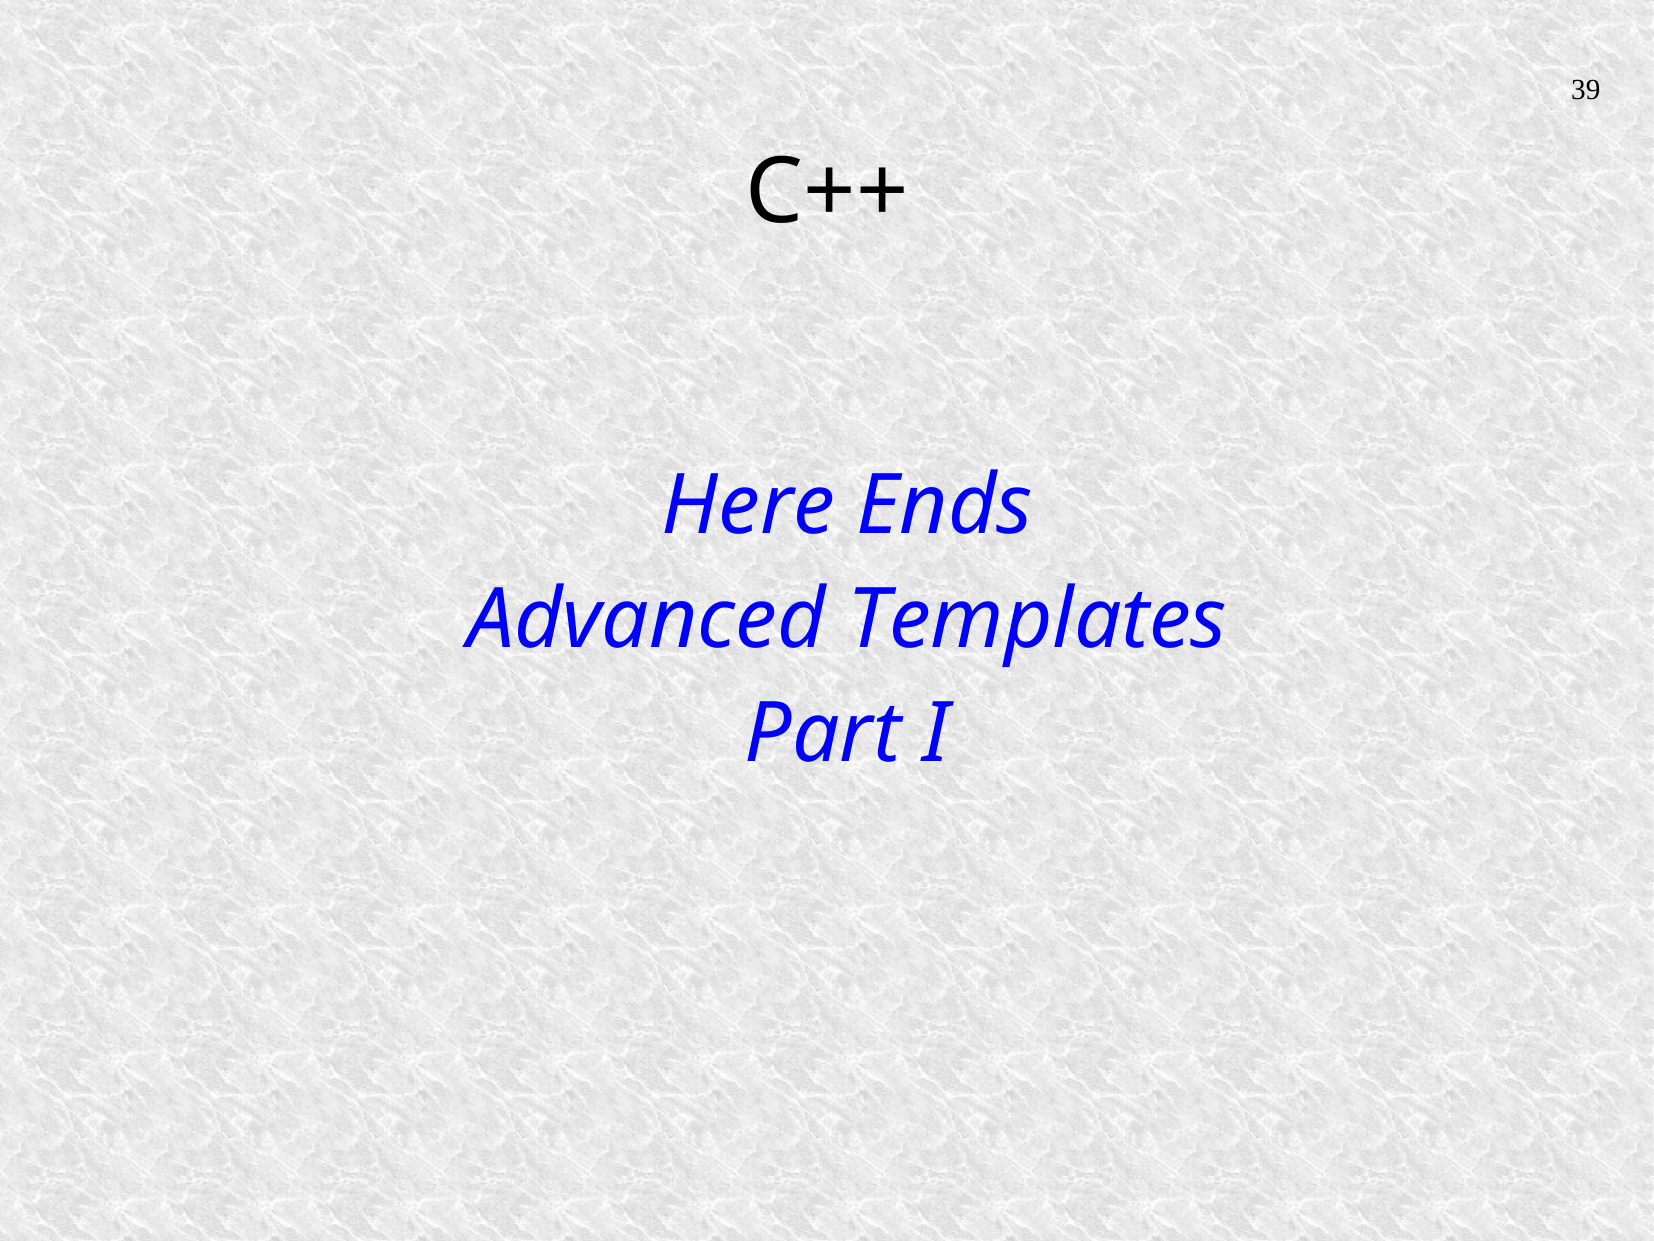

39
# C++
Here Ends
Advanced Templates
Part I